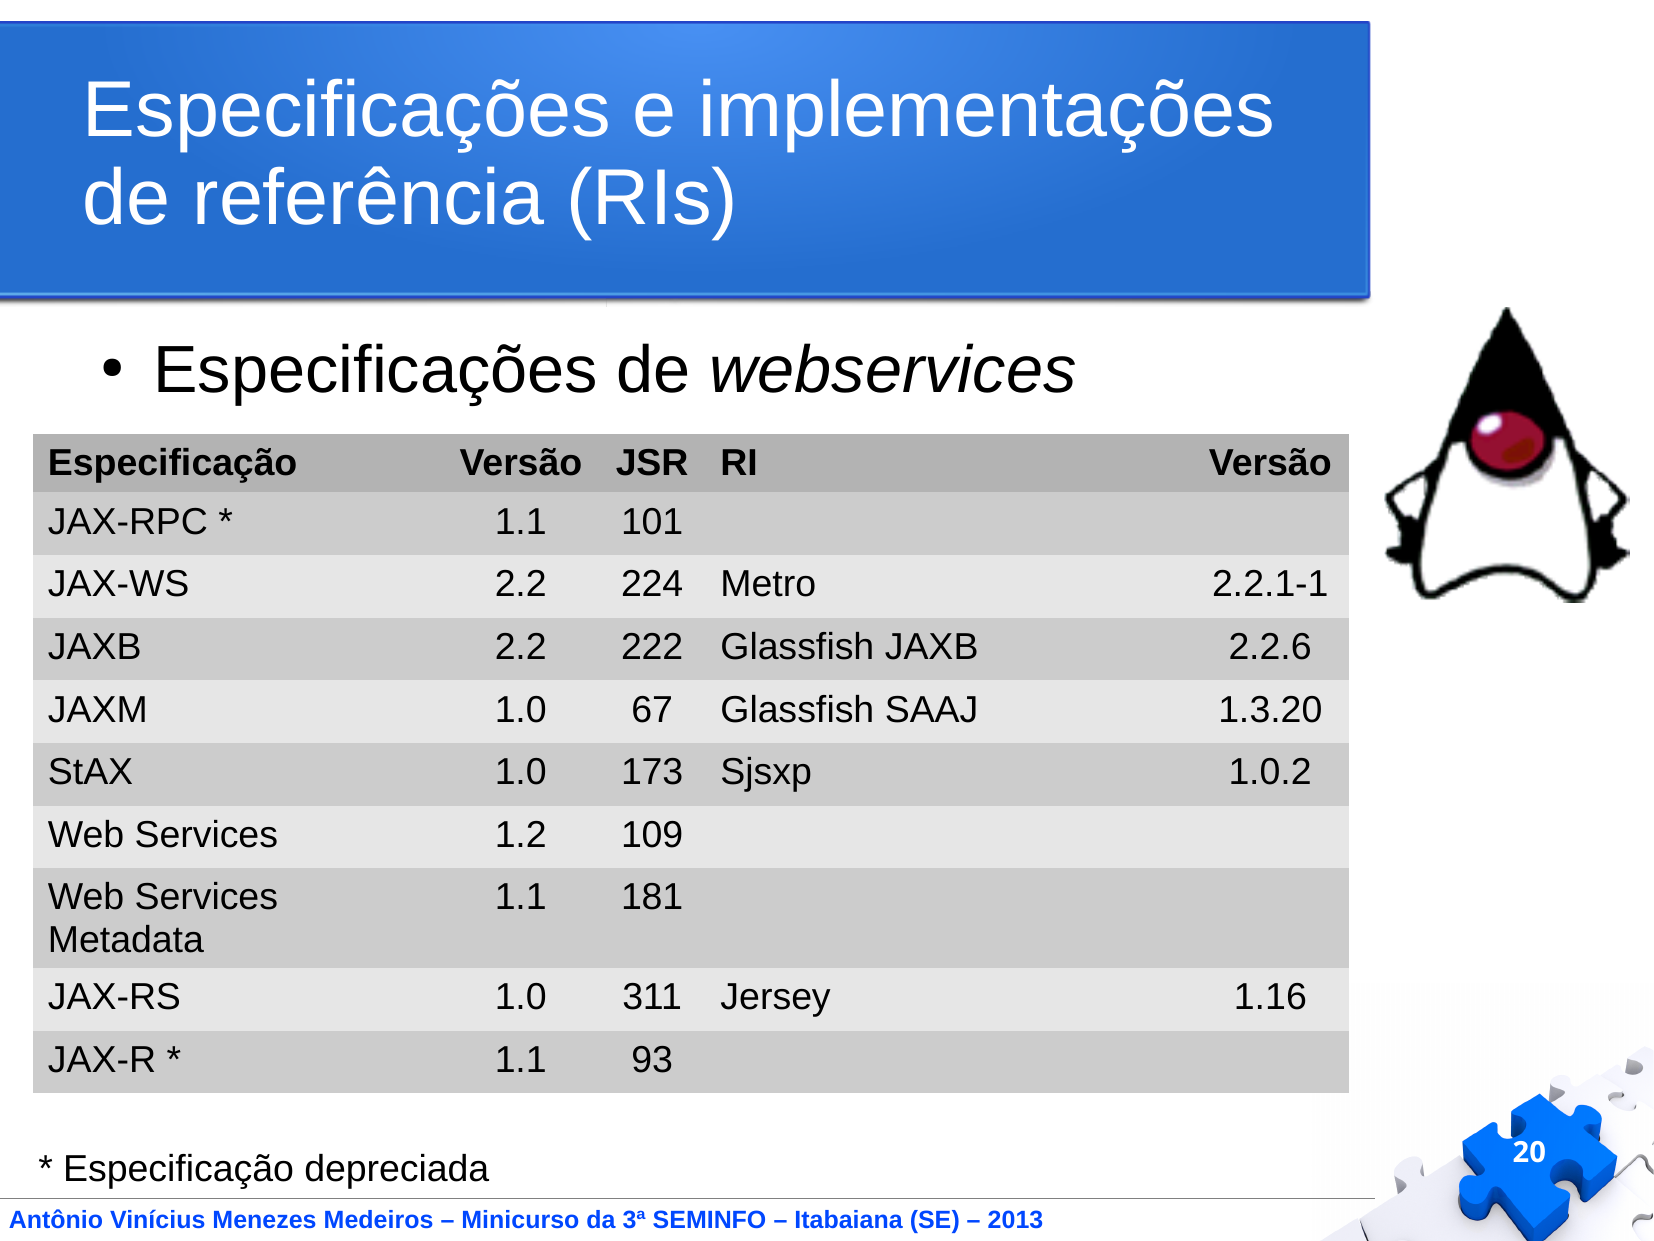

# Especificações e implementações de referência (RIs)
Especificações de webservices
| Especificação | Versão | JSR | RI | Versão |
| --- | --- | --- | --- | --- |
| JAX-RPC \* | 1.1 | 101 | | |
| JAX-WS | 2.2 | 224 | Metro | 2.2.1-1 |
| JAXB | 2.2 | 222 | Glassfish JAXB | 2.2.6 |
| JAXM | 1.0 | 67 | Glassfish SAAJ | 1.3.20 |
| StAX | 1.0 | 173 | Sjsxp | 1.0.2 |
| Web Services | 1.2 | 109 | | |
| Web Services Metadata | 1.1 | 181 | | |
| JAX-RS | 1.0 | 311 | Jersey | 1.16 |
| JAX-R \* | 1.1 | 93 | | |
20
* Especificação depreciada